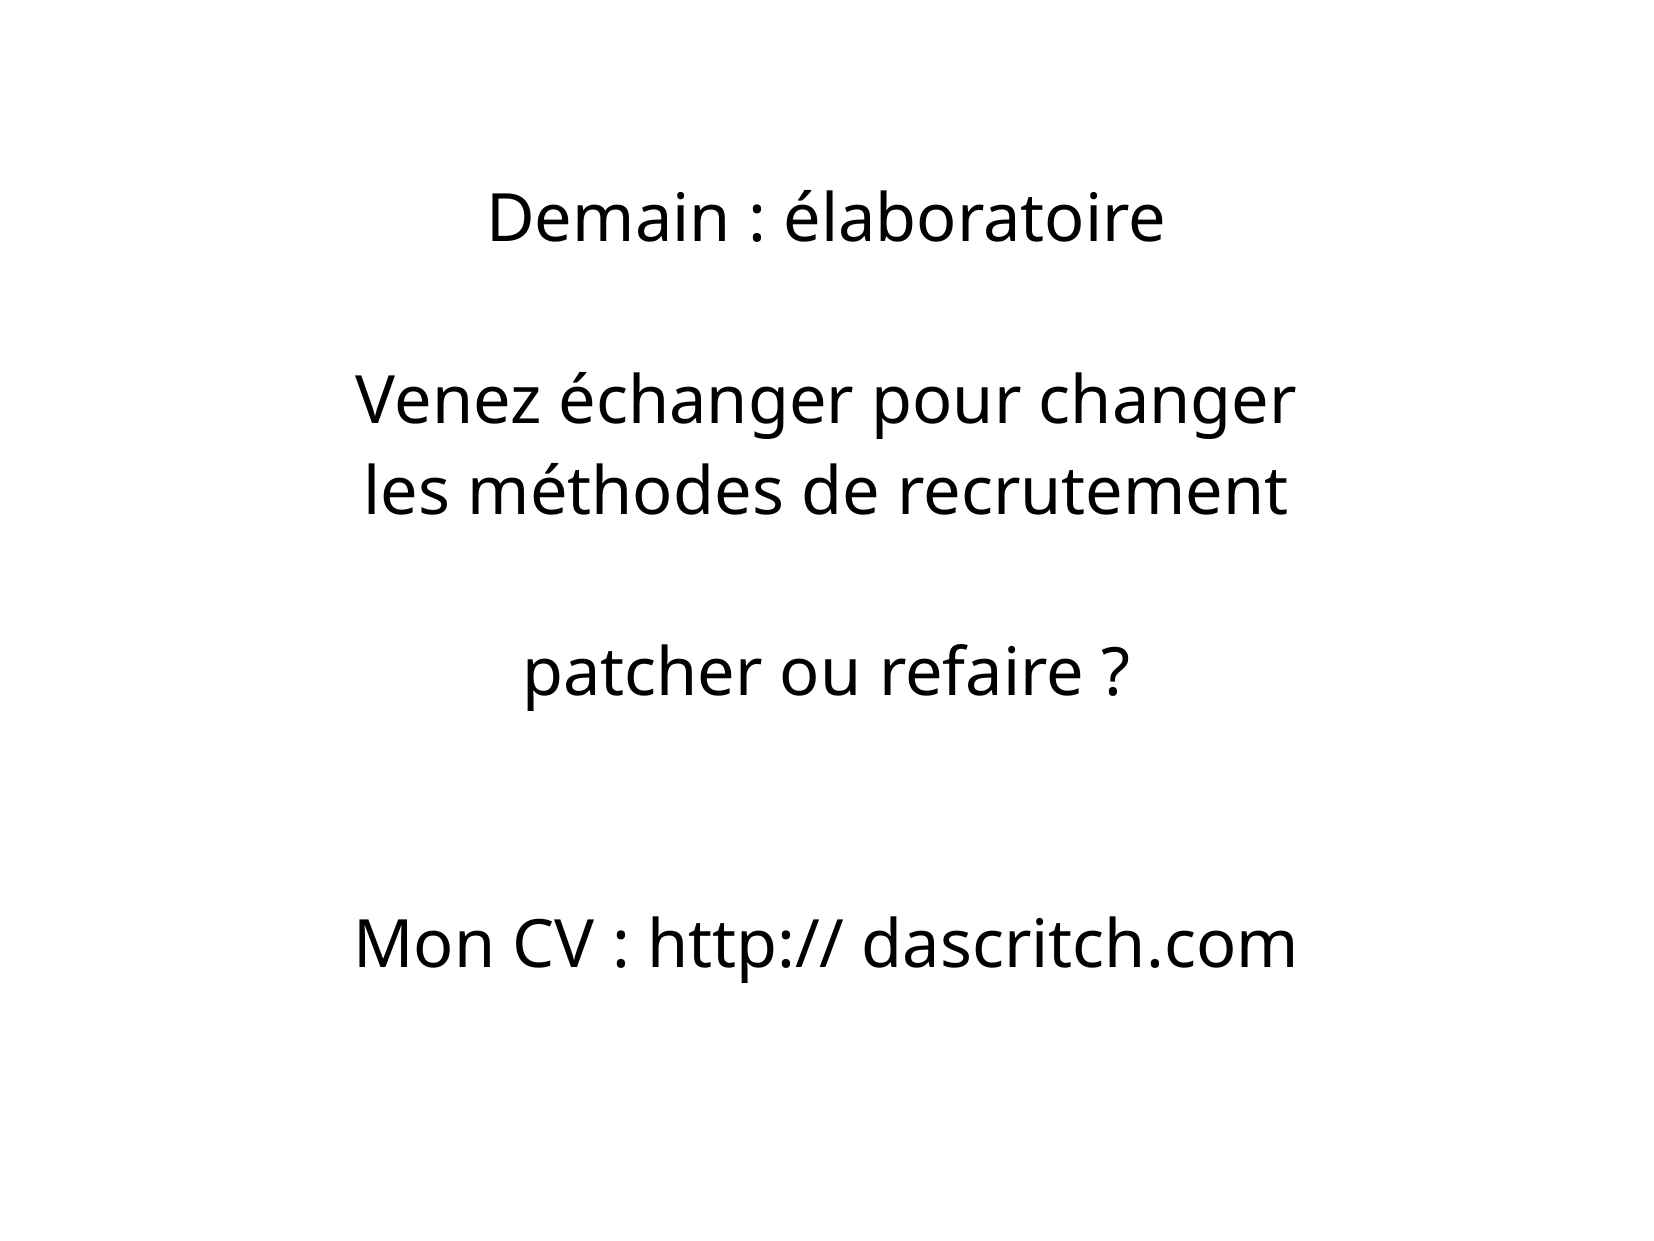

# Demain : élaboratoire
Venez échanger pour changer
les méthodes de recrutement
patcher ou refaire ?
Mon CV : http:// dascritch.com